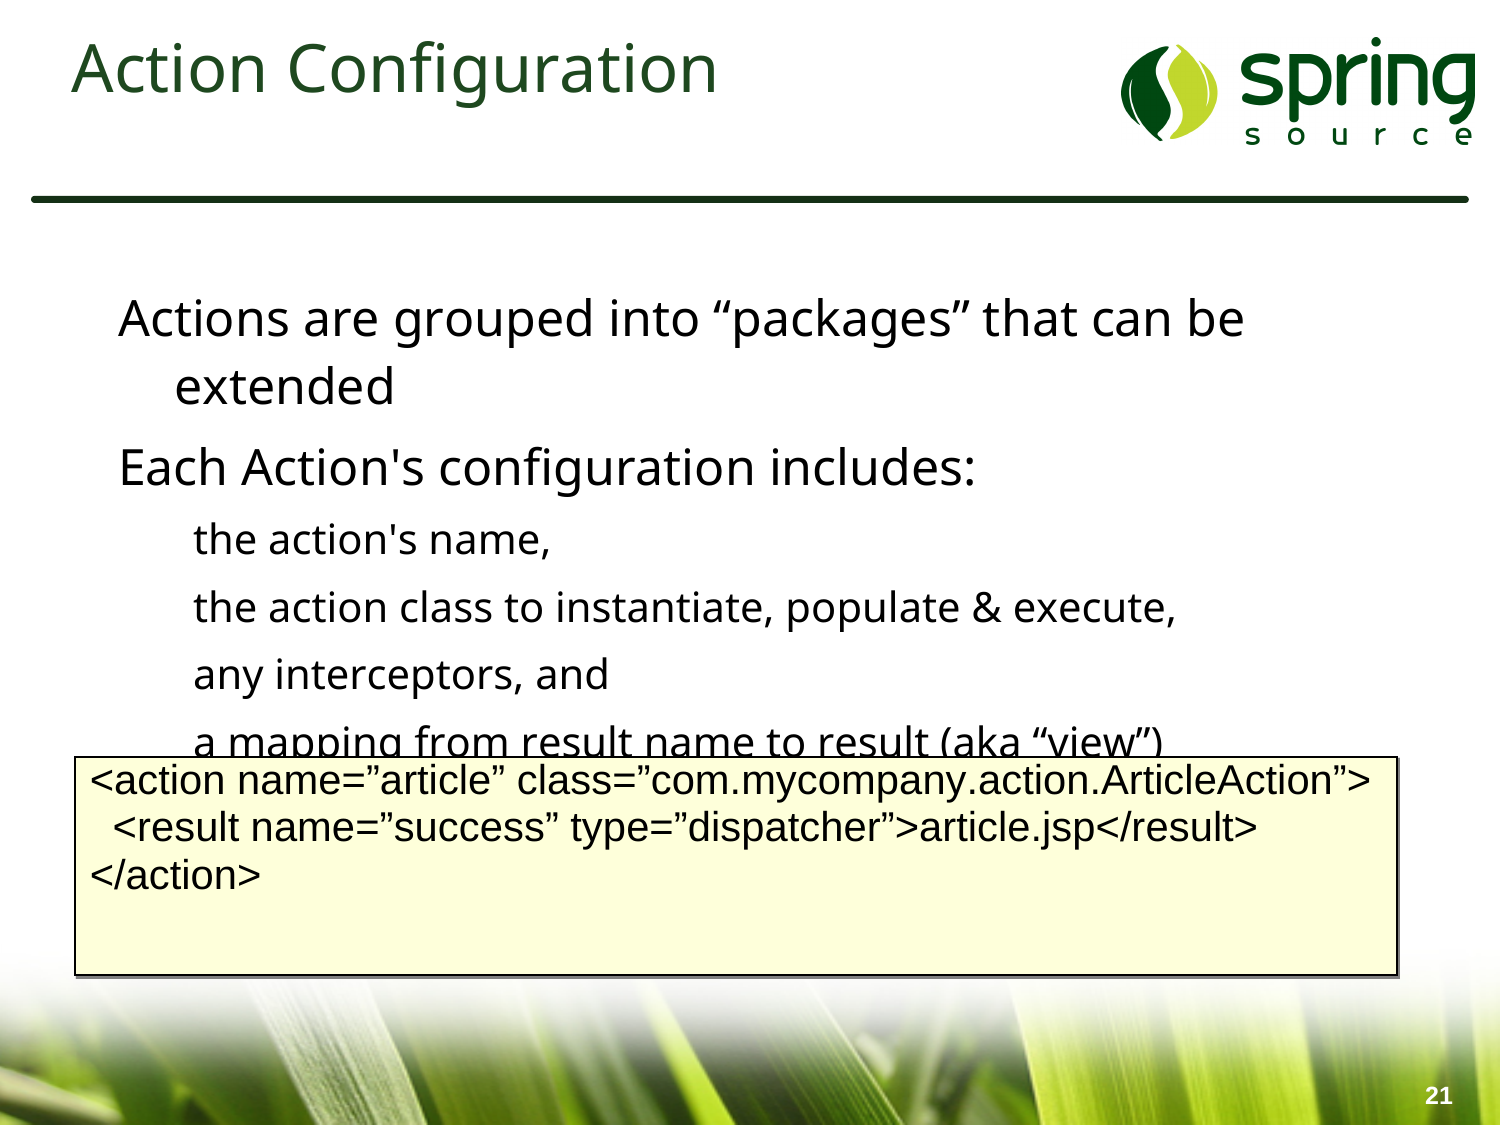

# Action Configuration
Actions are grouped into “packages” that can be extended
Each Action's configuration includes:
the action's name,
the action class to instantiate, populate & execute,
any interceptors, and
a mapping from result name to result (aka “view”)
<action name=”article” class=”com.mycompany.action.ArticleAction”>
 <result name=”success” type=”dispatcher”>article.jsp</result>
</action>